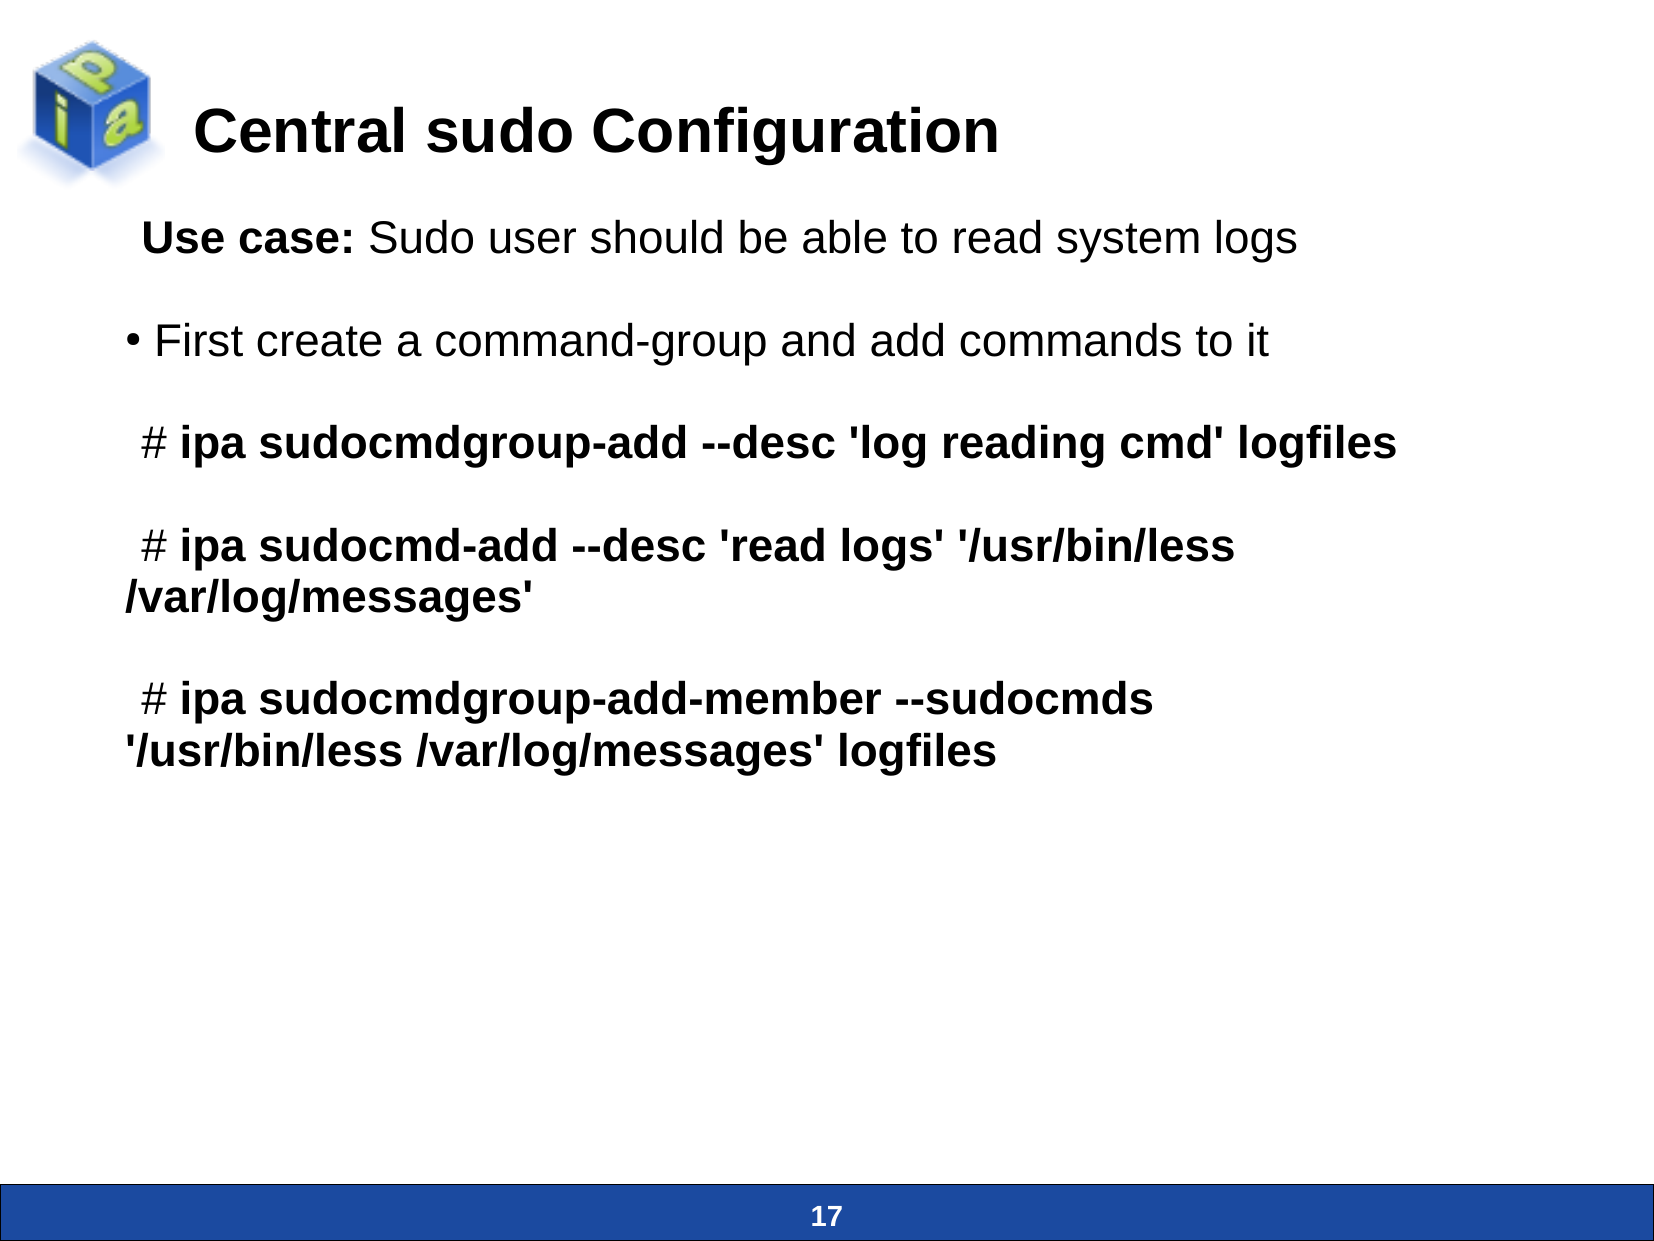

# Central sudo Configuration
Use case: Sudo user should be able to read system logs
 First create a command-group and add commands to it
# ipa sudocmdgroup-add --desc 'log reading cmd' logfiles
# ipa sudocmd-add --desc 'read logs' '/usr/bin/less /var/log/messages'
# ipa sudocmdgroup-add-member --sudocmds '/usr/bin/less /var/log/messages' logfiles
17